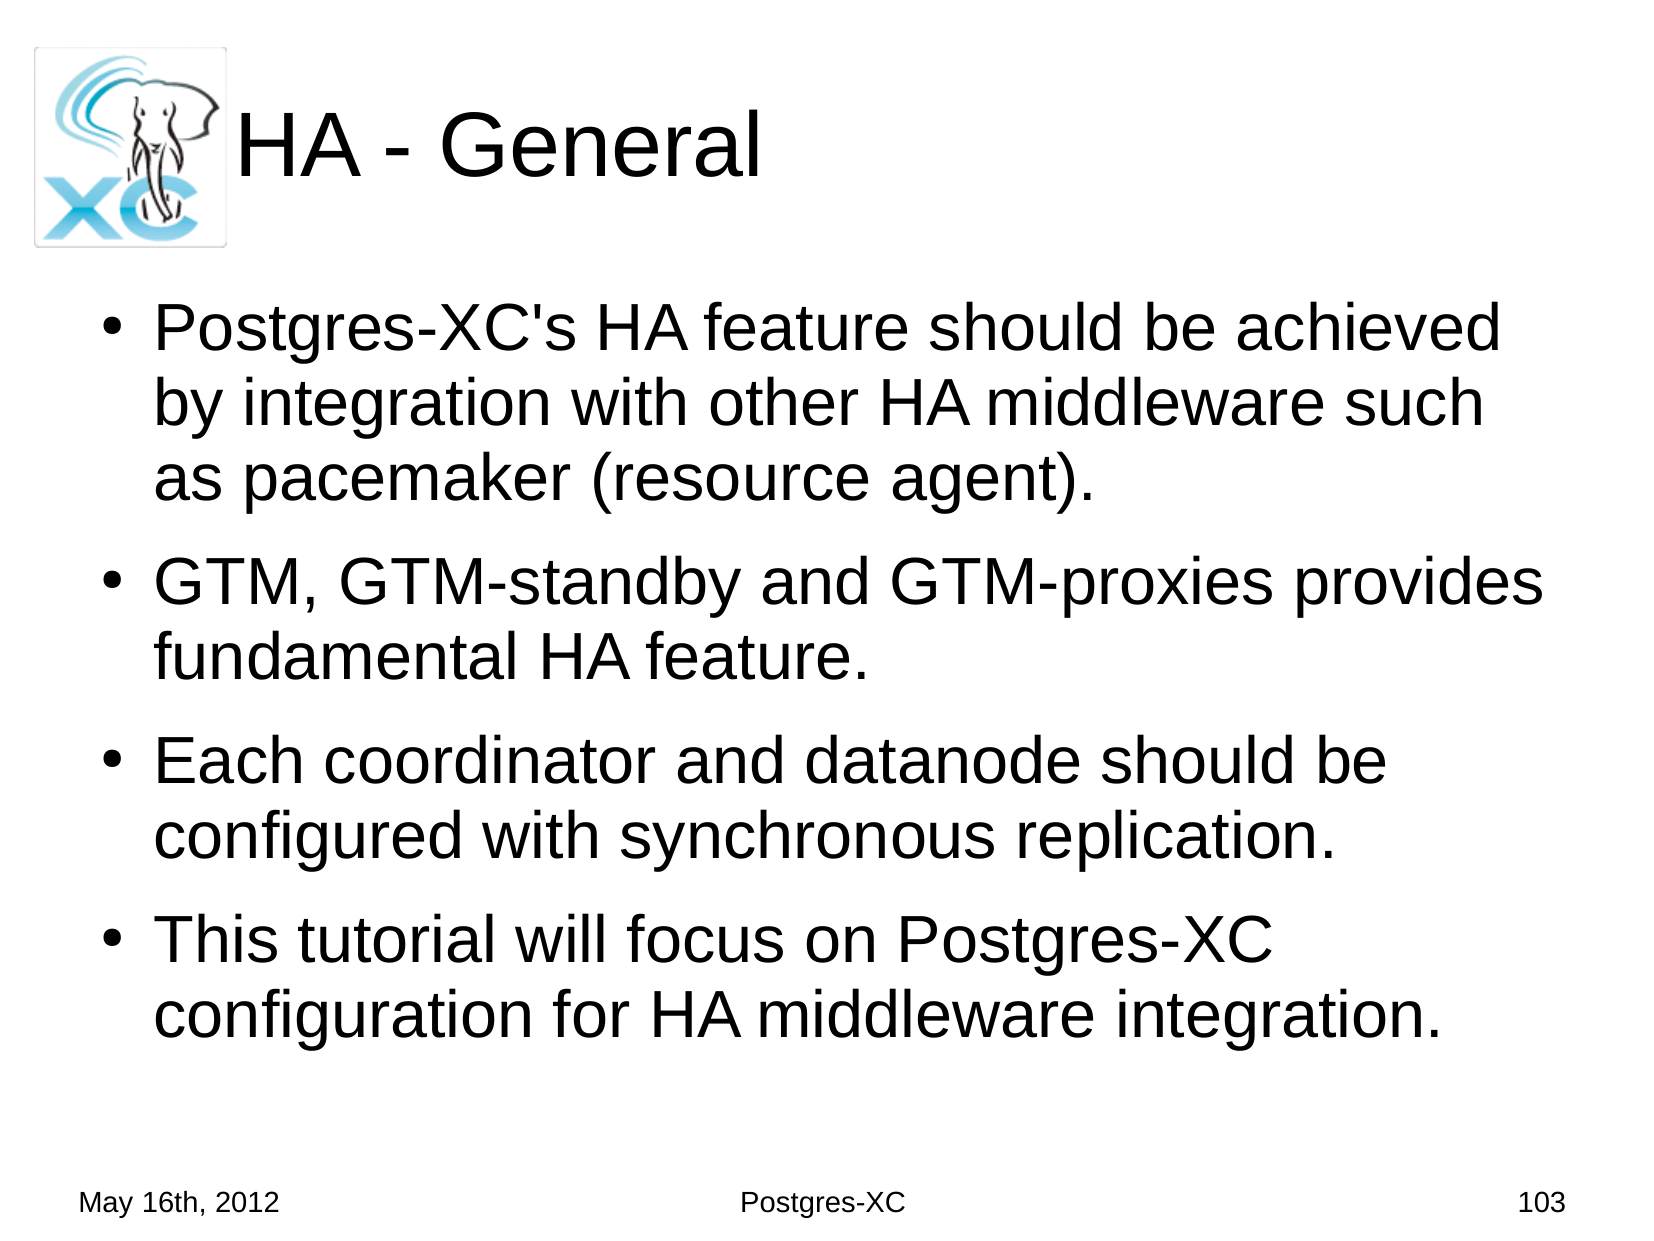

# HA - General
Postgres-XC's HA feature should be achieved by integration with other HA middleware such as pacemaker (resource agent).
GTM, GTM-standby and GTM-proxies provides fundamental HA feature.
Each coordinator and datanode should be configured with synchronous replication.
This tutorial will focus on Postgres-XC configuration for HA middleware integration.
103